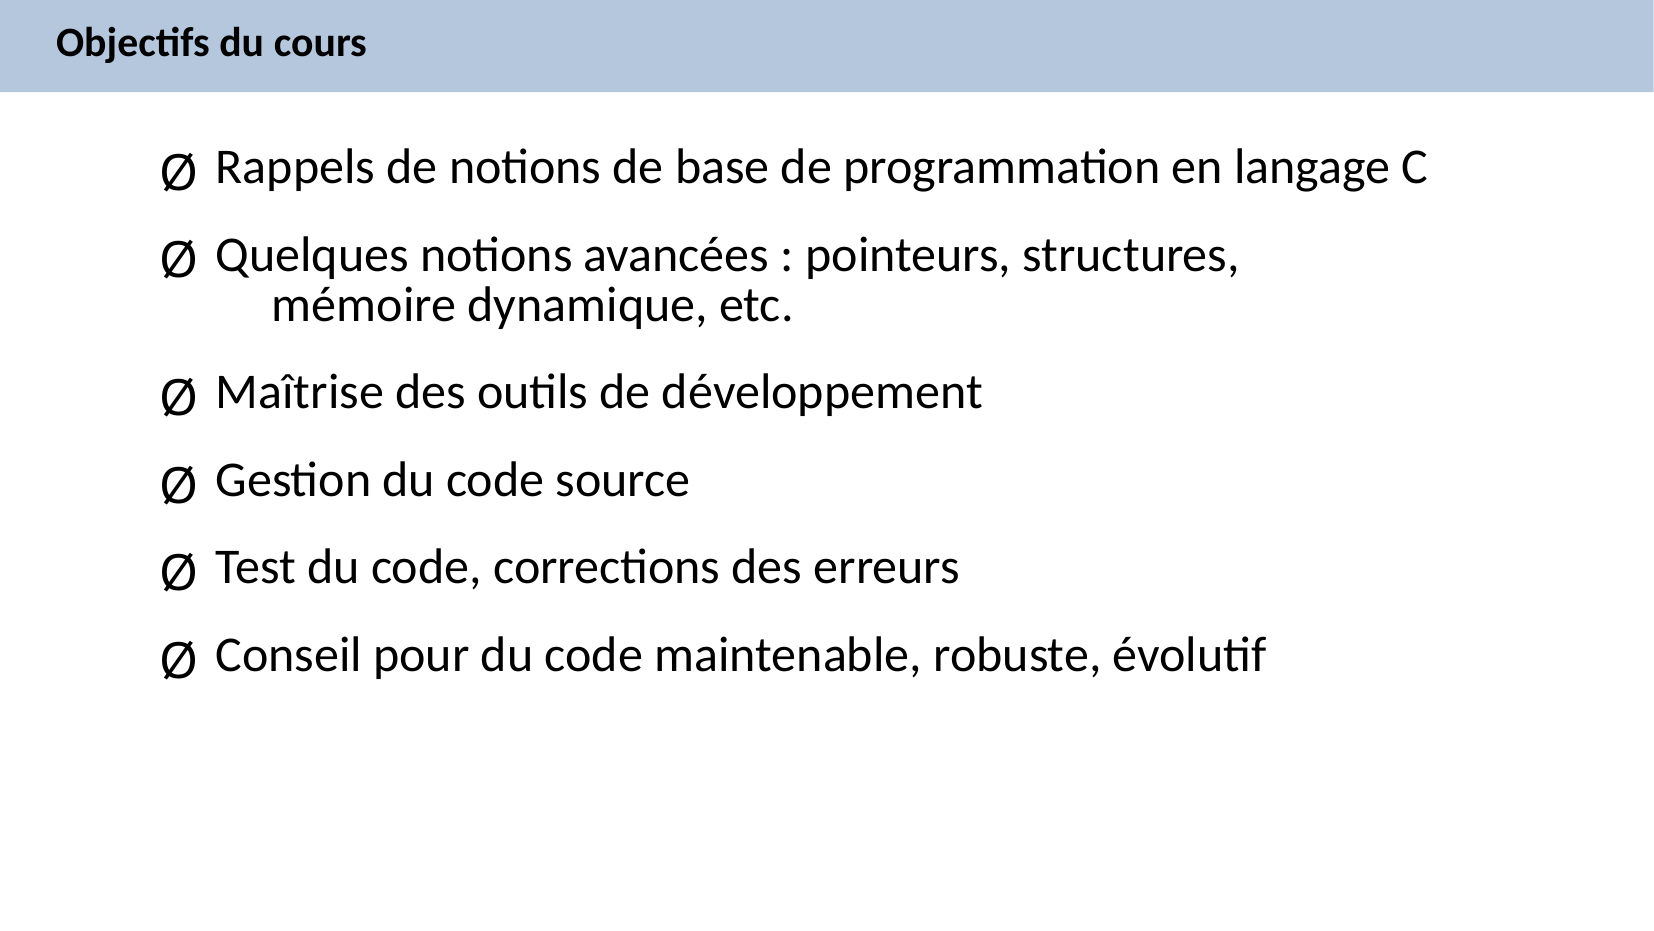

Objectifs du cours
Rappels de notions de base de programmation en langage C
Quelques notions avancées : pointeurs, structures, mémoire dynamique, etc.
Maîtrise des outils de développement
Gestion du code source
Test du code, corrections des erreurs
Conseil pour du code maintenable, robuste, évolutif